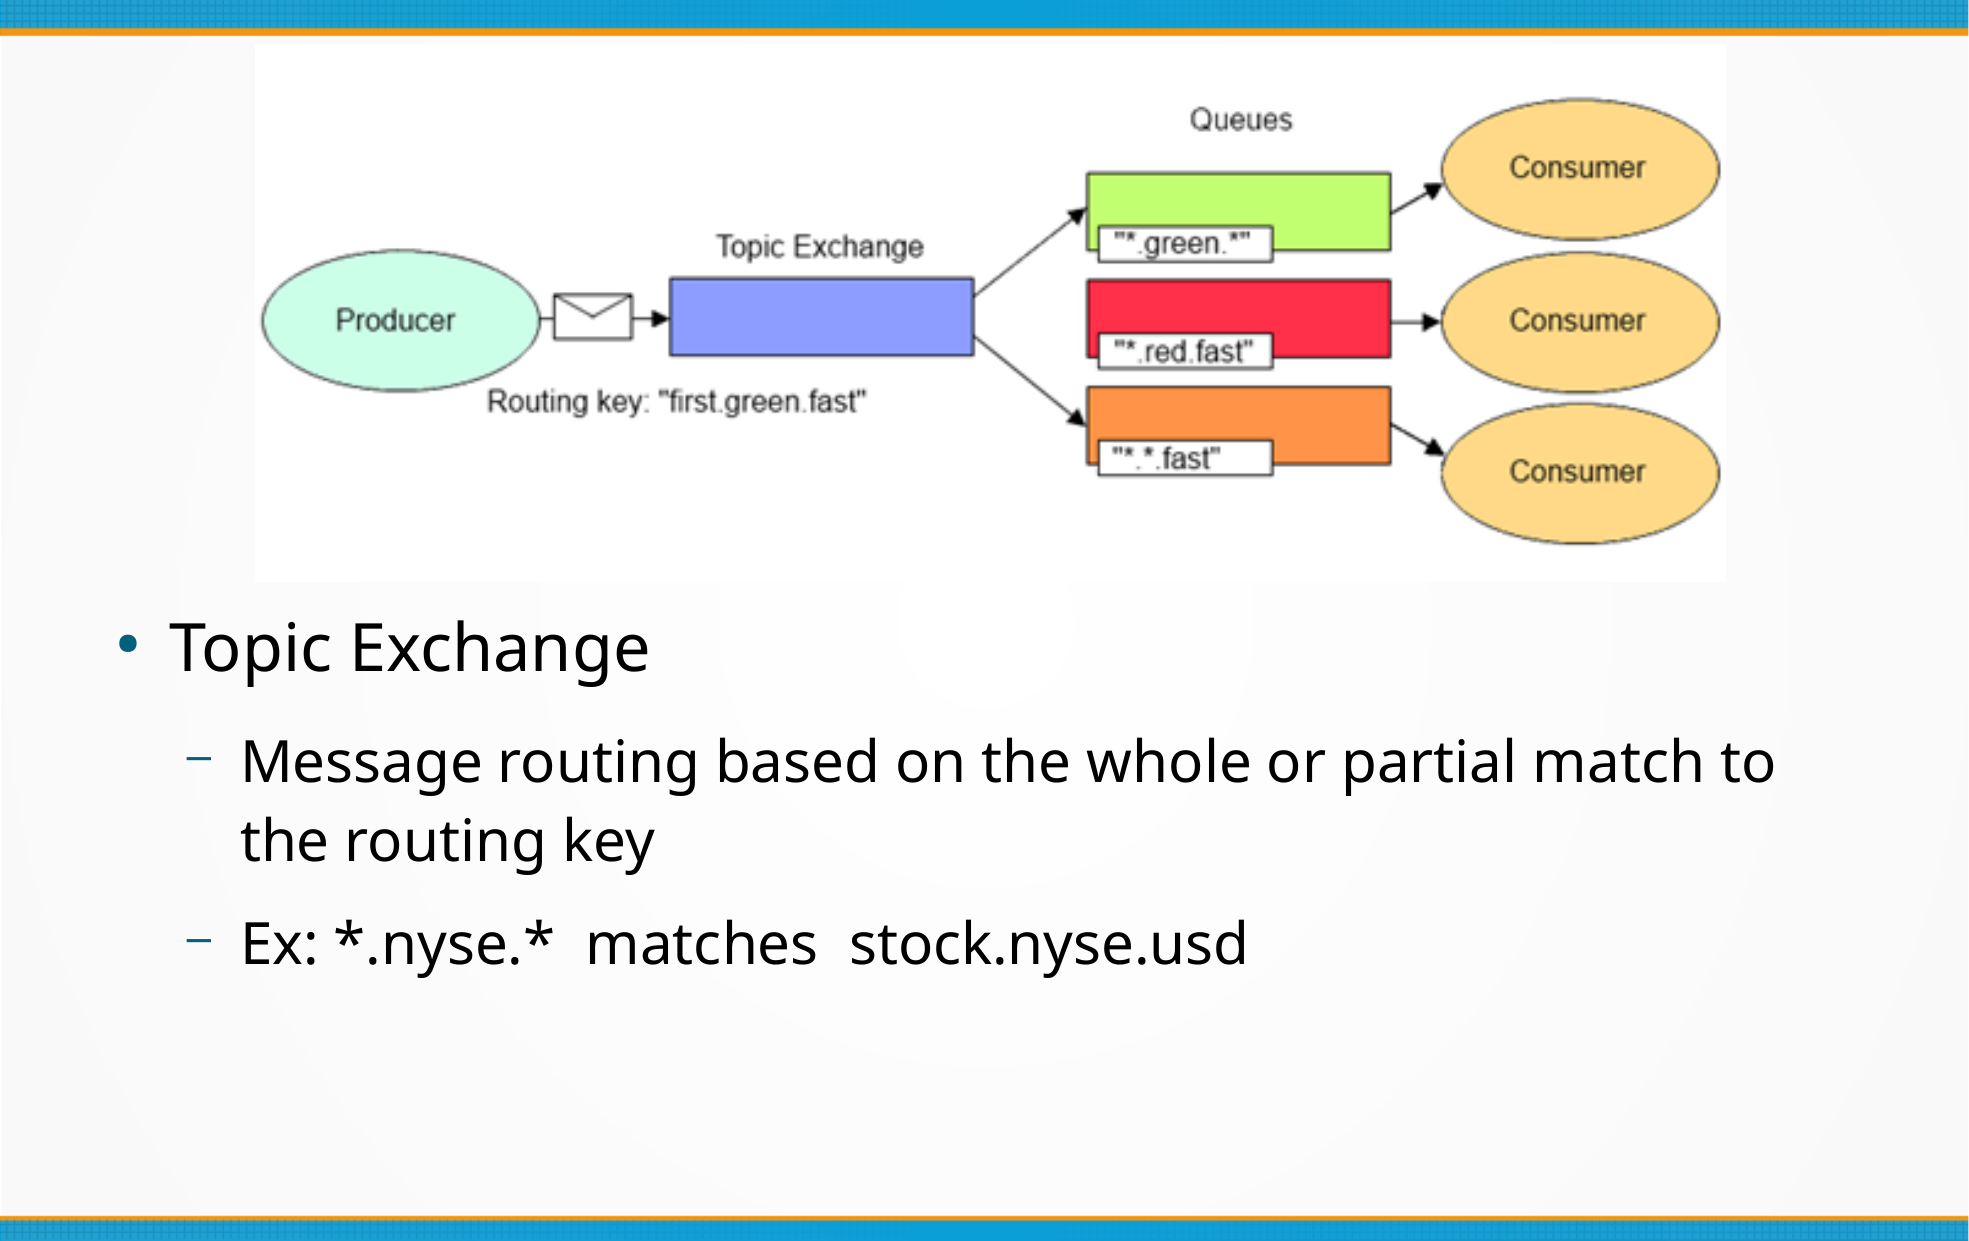

# Topic Exchange
Message routing based on the whole or partial match to the routing key
Ex: *.nyse.* matches stock.nyse.usd